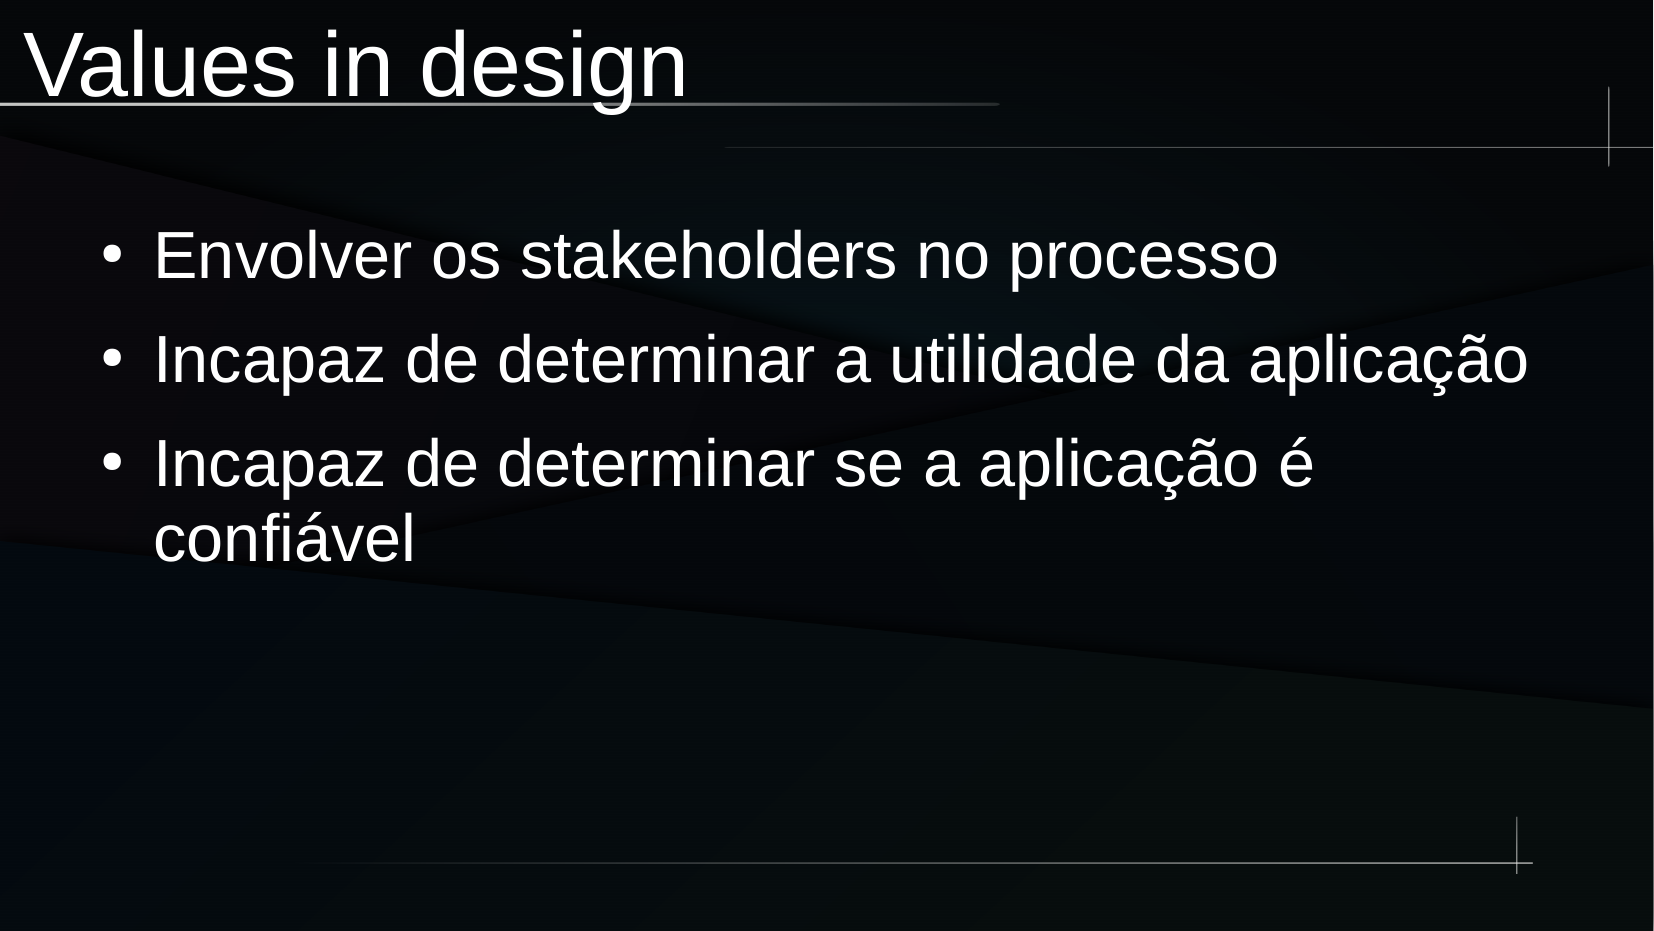

# Values in design
Envolver os stakeholders no processo
Incapaz de determinar a utilidade da aplicação
Incapaz de determinar se a aplicação é confiável